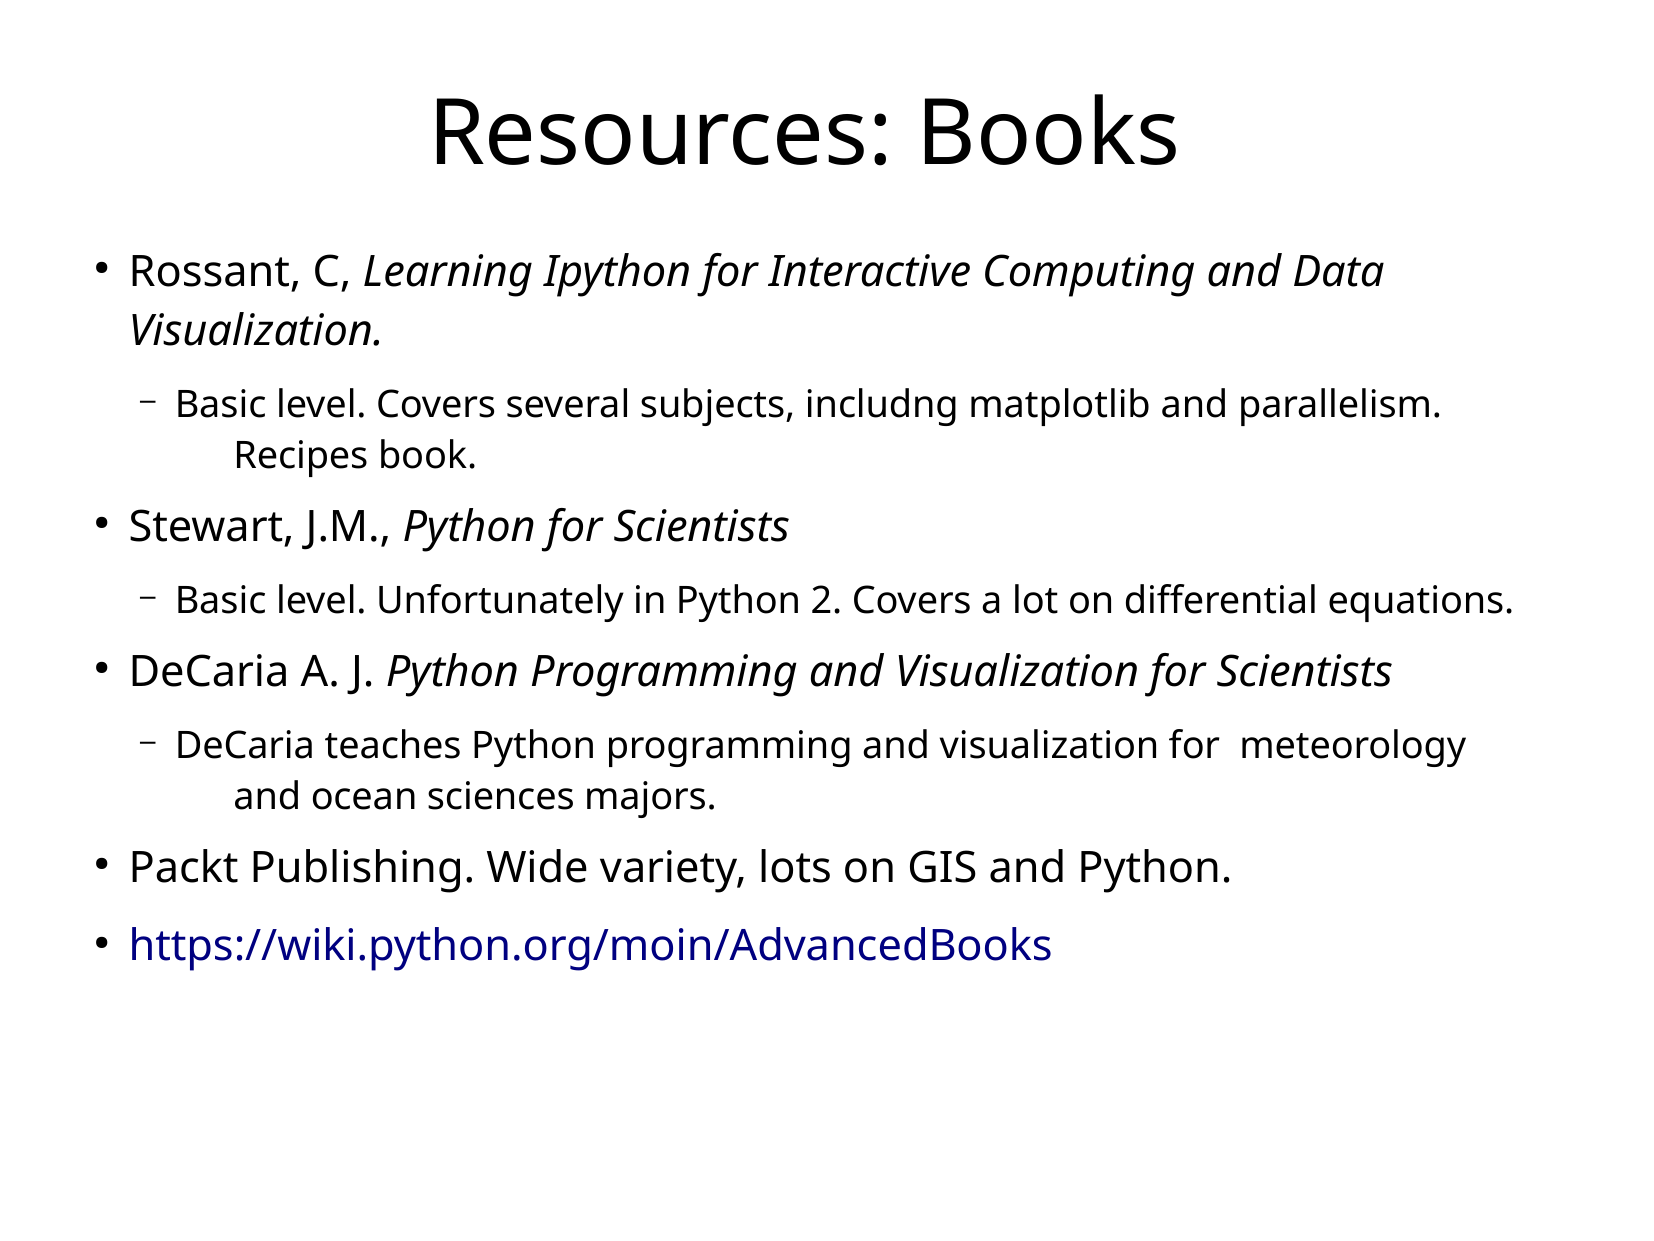

# Resources: Books
Rossant, C, Learning Ipython for Interactive Computing and Data Visualization.
Basic level. Covers several subjects, includng matplotlib and parallelism. Recipes book.
Stewart, J.M., Python for Scientists
Basic level. Unfortunately in Python 2. Covers a lot on differential equations.
DeCaria A. J. Python Programming and Visualization for Scientists
DeCaria teaches Python programming and visualization for meteorology and ocean sciences majors.
Packt Publishing. Wide variety, lots on GIS and Python.
https://wiki.python.org/moin/AdvancedBooks